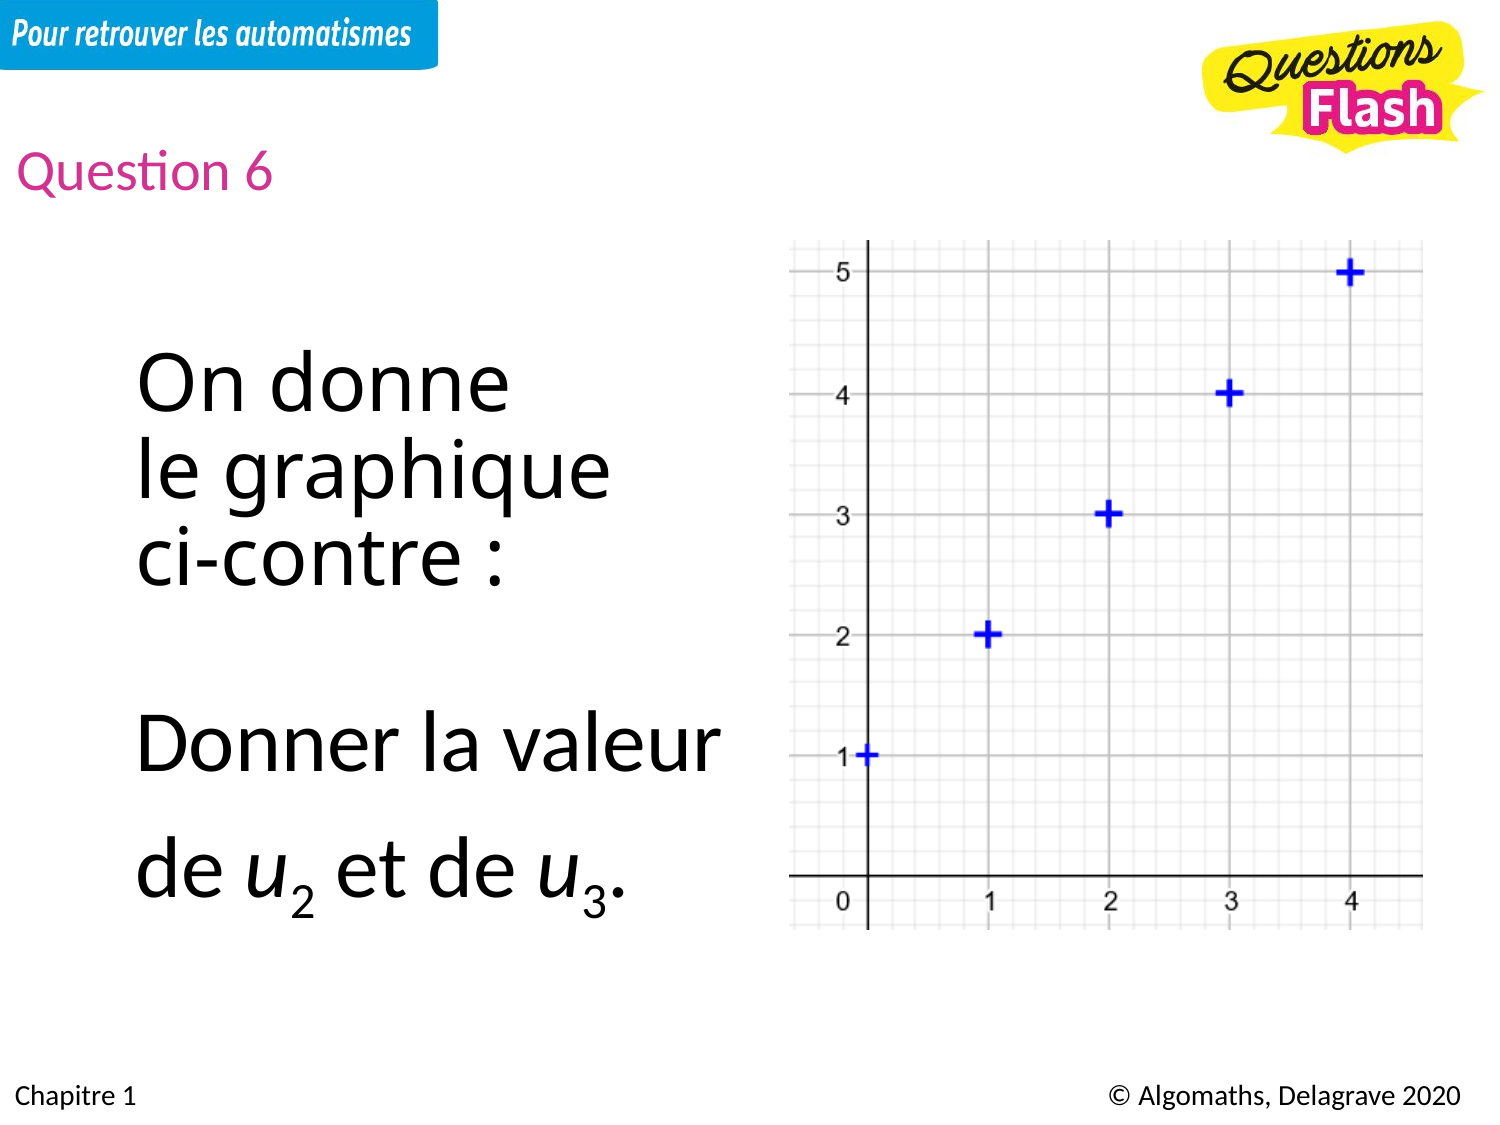

Question 6
On donne
le graphique
ci-contre :
Donner la valeur
de u2 et de u3.